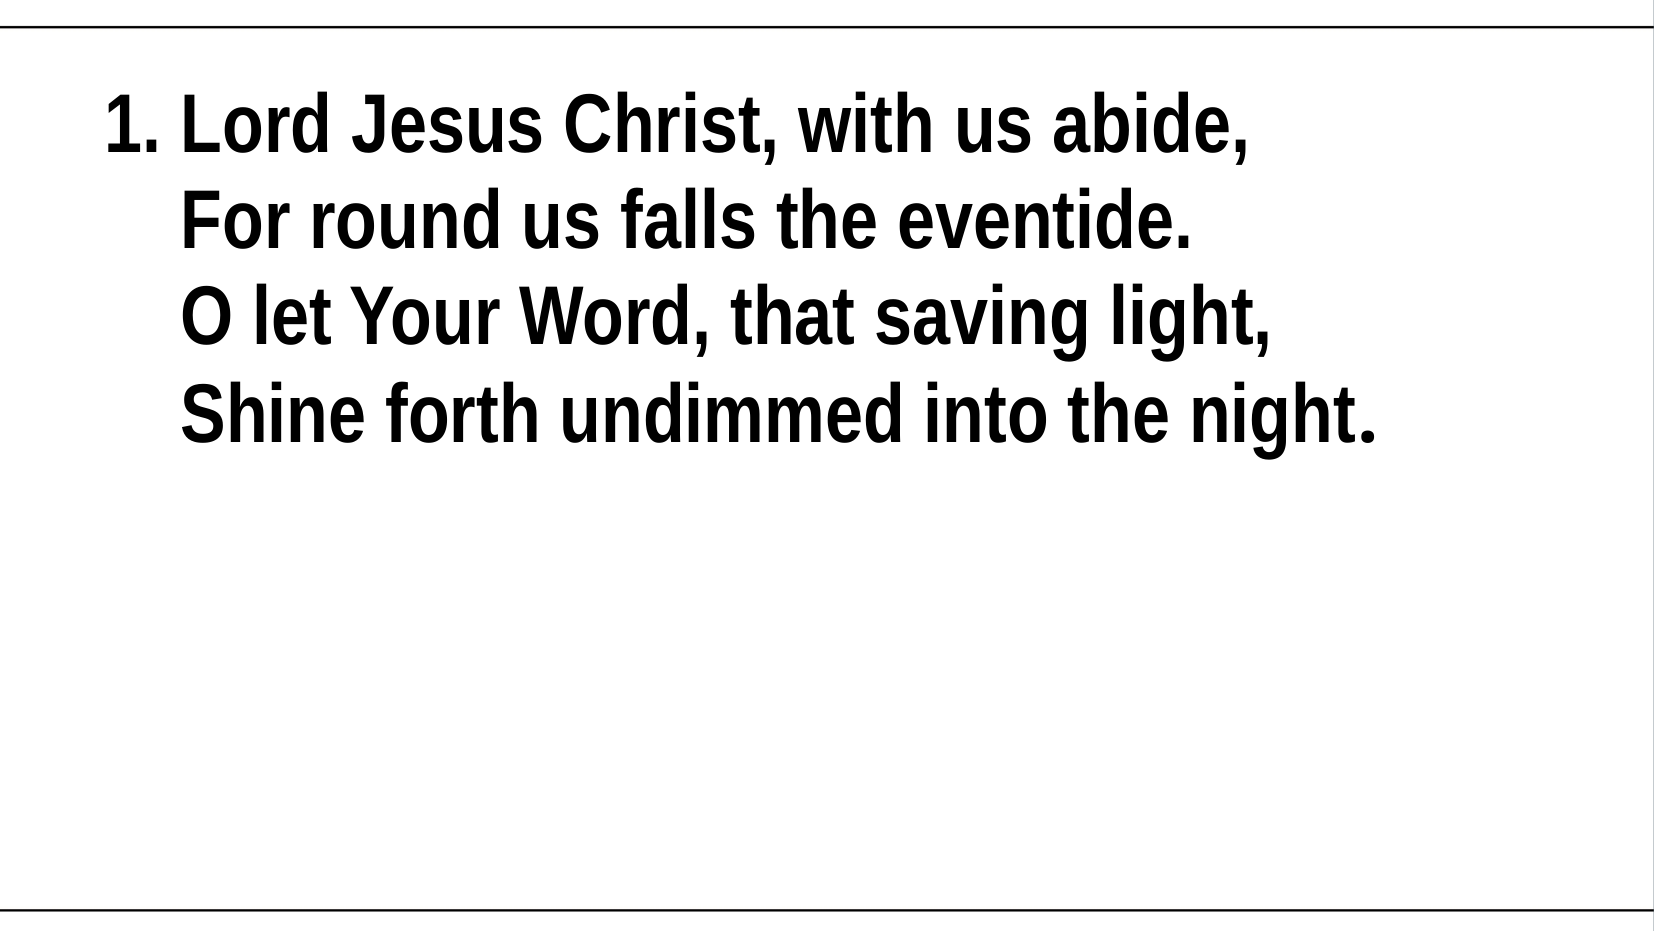

1. Lord Jesus Christ, with us abide,
 For round us falls the eventide.
 O let Your Word, that saving light,
 Shine forth undimmed into the night.